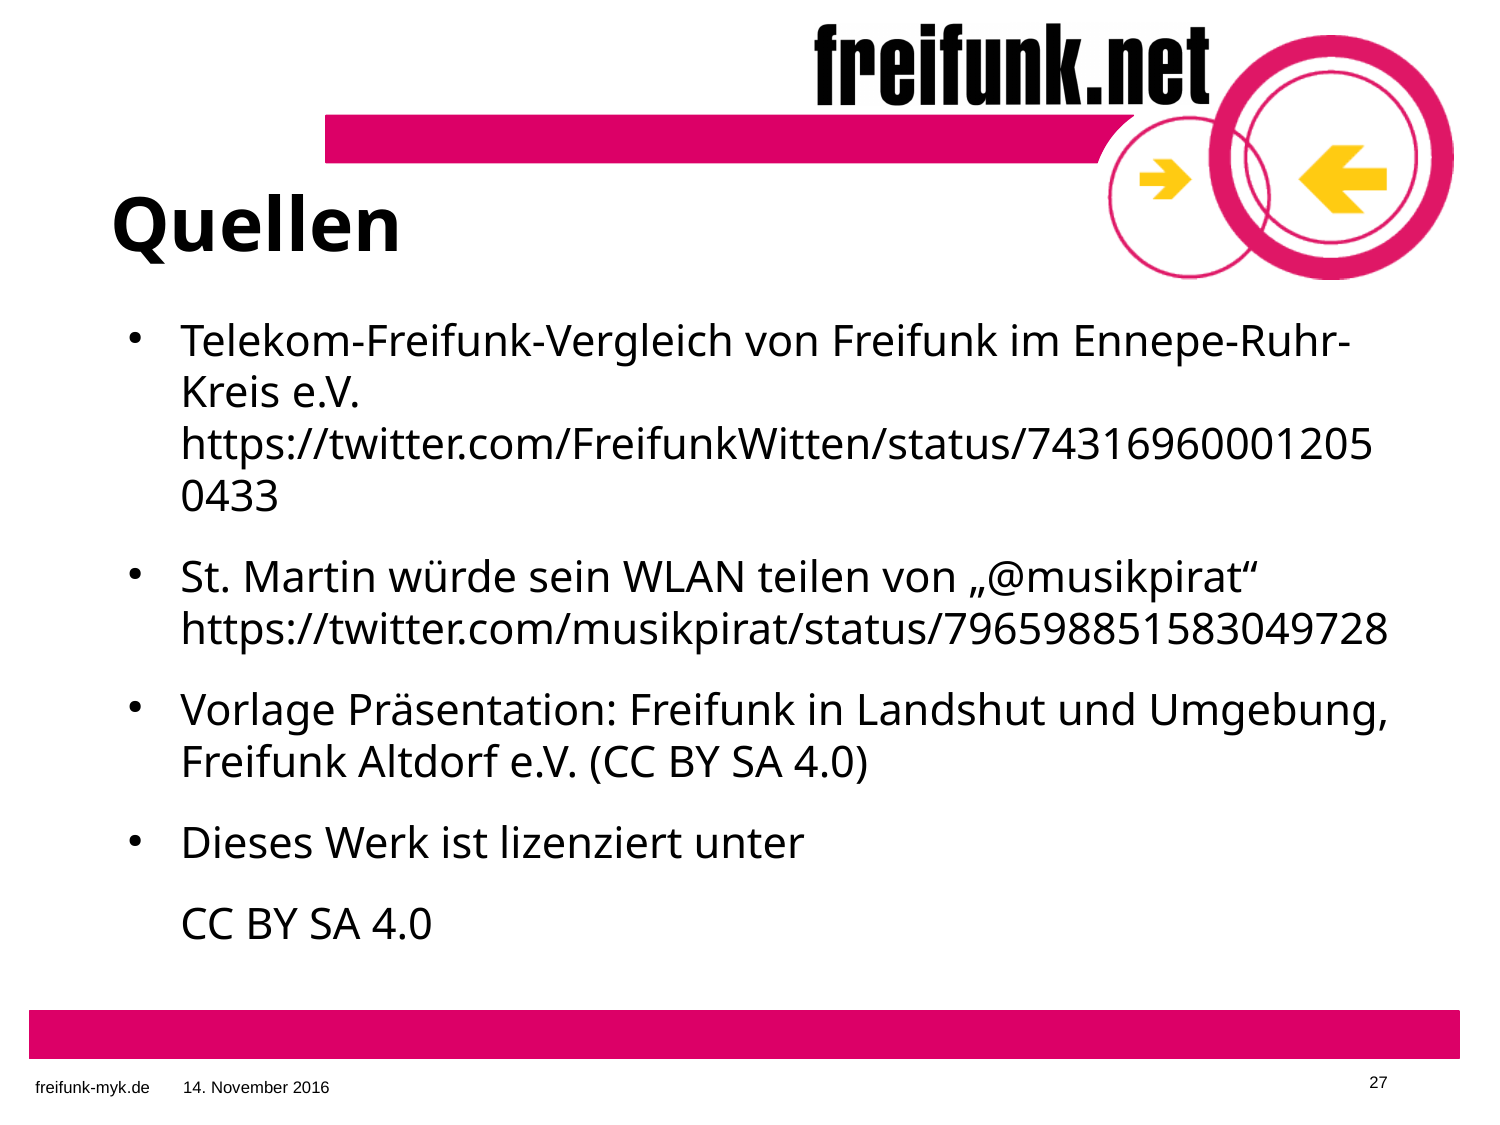

# Quellen
Telekom-Freifunk-Vergleich von Freifunk im Ennepe-Ruhr-Kreis e.V. https://twitter.com/FreifunkWitten/status/743169600012050433
St. Martin würde sein WLAN teilen von „@musikpirat“ https://twitter.com/musikpirat/status/796598851583049728
Vorlage Präsentation: Freifunk in Landshut und Umgebung, Freifunk Altdorf e.V. (CC BY SA 4.0)
Dieses Werk ist lizenziert unter
CC BY SA 4.0
27
freifunk-myk.de